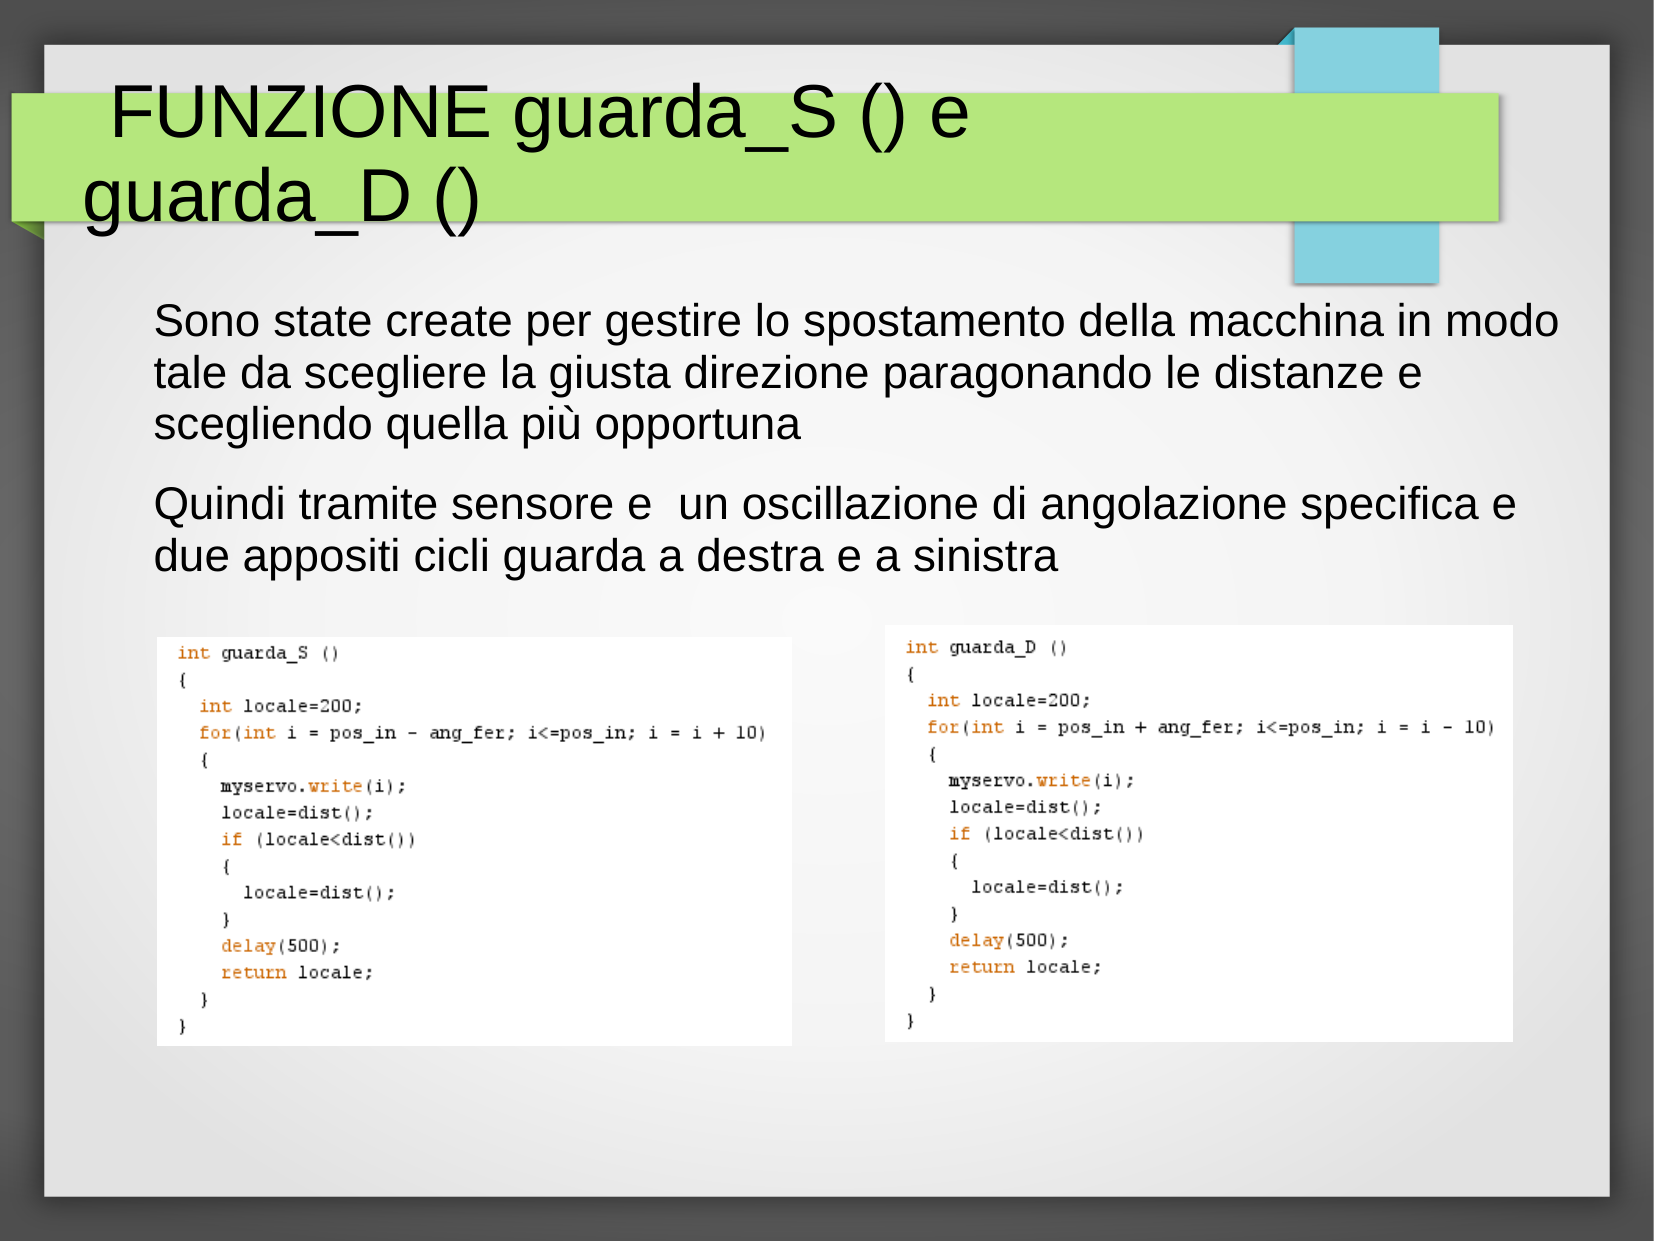

# FUNZIONE guarda_S () e guarda_D ()
Sono state create per gestire lo spostamento della macchina in modo tale da scegliere la giusta direzione paragonando le distanze e scegliendo quella più opportuna
Quindi tramite sensore e un oscillazione di angolazione specifica e due appositi cicli guarda a destra e a sinistra